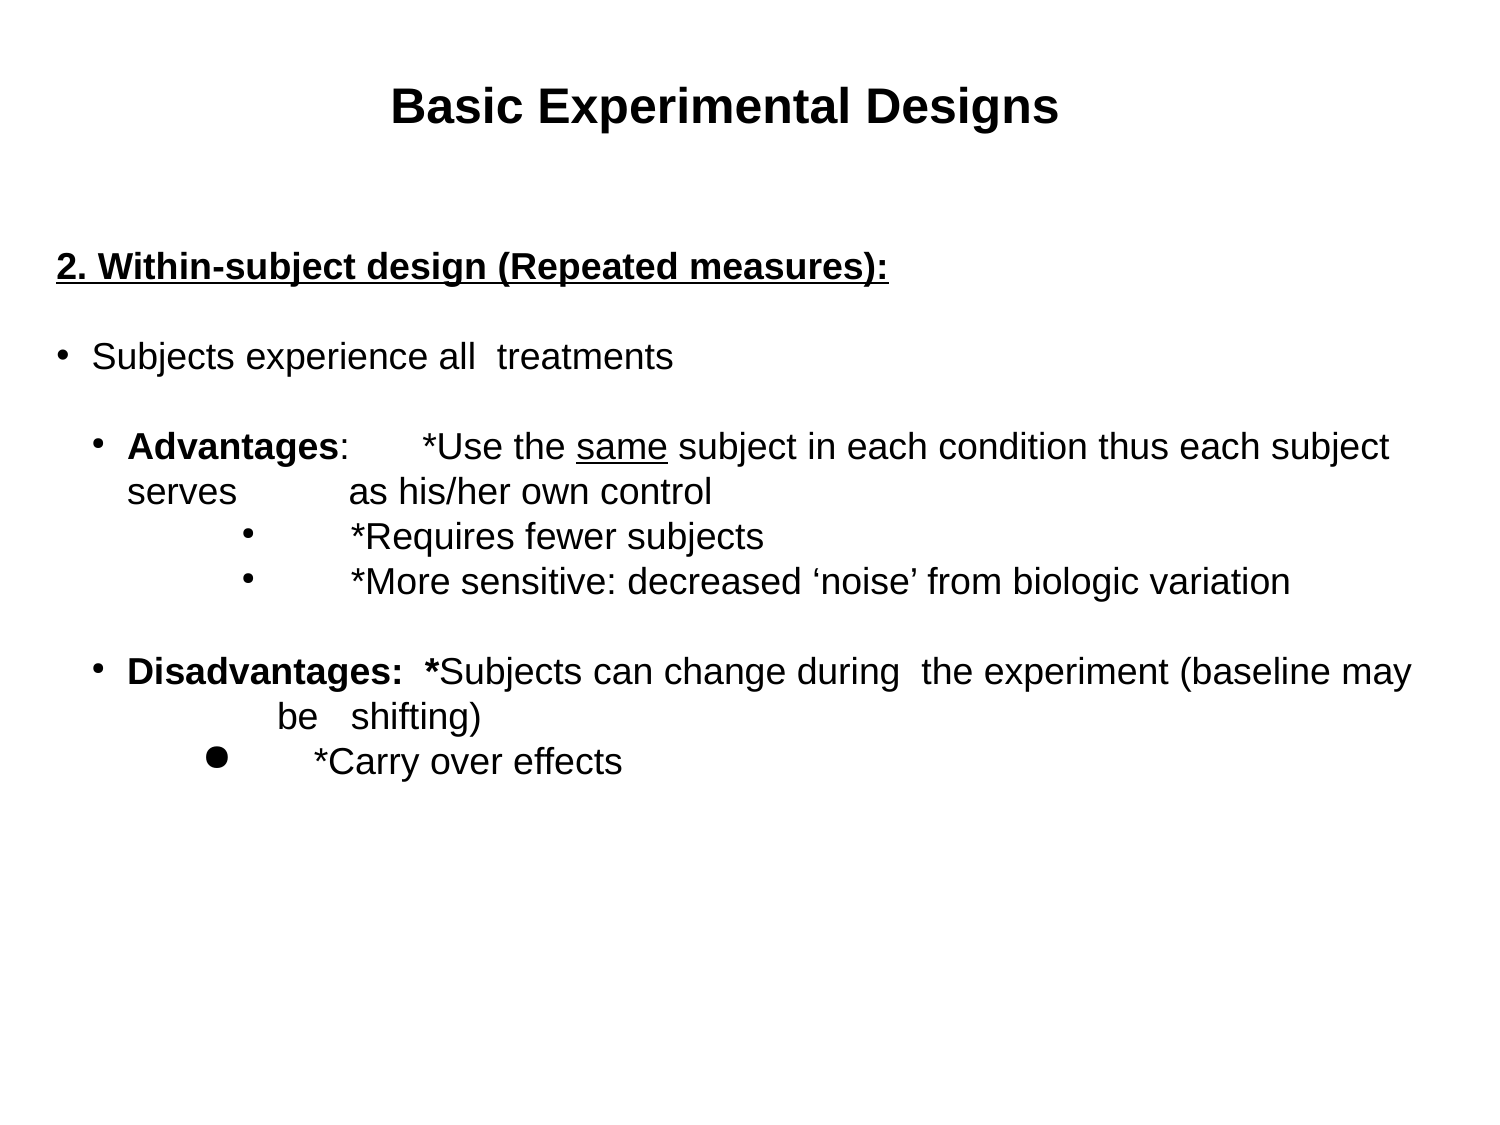

Basic Experimental Designs
2. Within-subject design (Repeated measures):
Subjects experience all treatments
Advantages: 	*Use the same subject in each condition thus each subject serves 		as his/her own control
	*Requires fewer subjects
	*More sensitive: decreased ‘noise’ from biologic variation
Disadvantages:	*Subjects can change during the experiment (baseline may be 	shifting)
	*Carry over effects